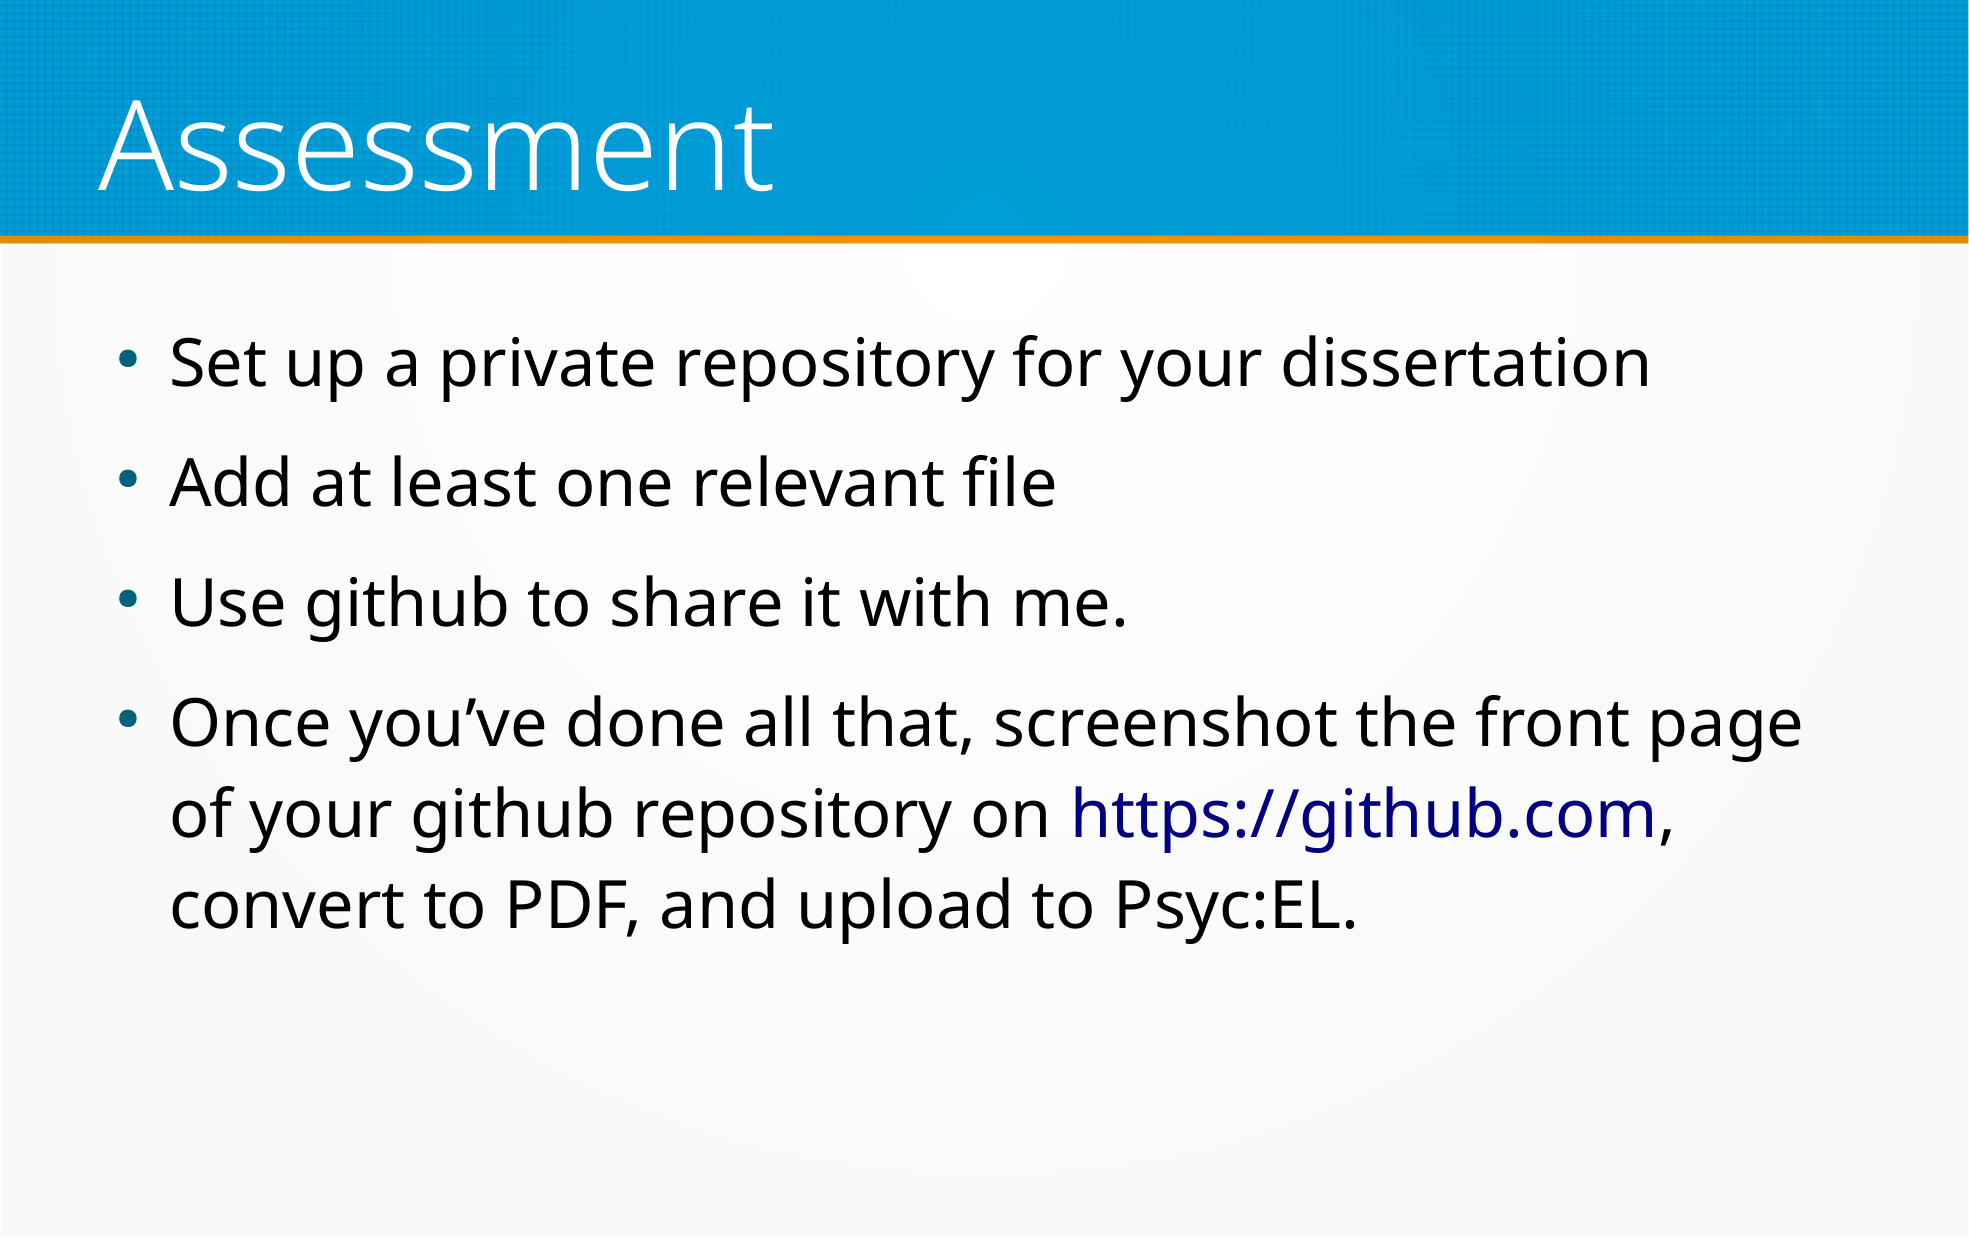

# Assessment
Set up a private repository for your dissertation
Add at least one relevant file
Use github to share it with me.
Once you’ve done all that, screenshot the front page of your github repository on https://github.com, convert to PDF, and upload to Psyc:EL.